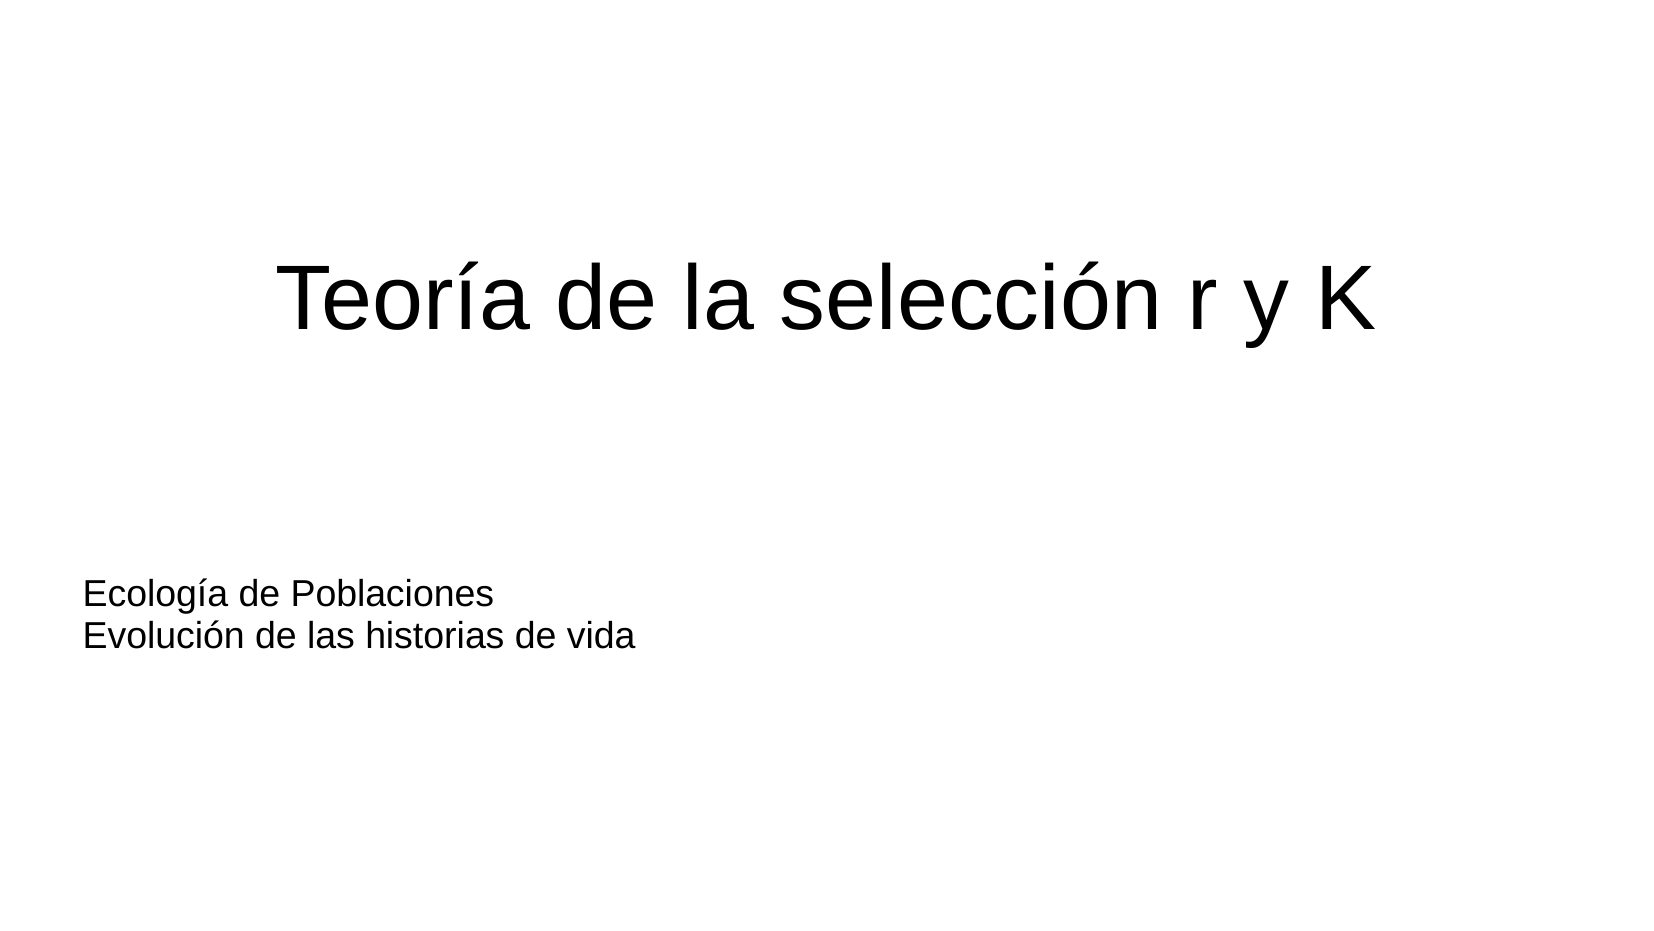

# Teoría de la selección r y K
Ecología de Poblaciones
Evolución de las historias de vida